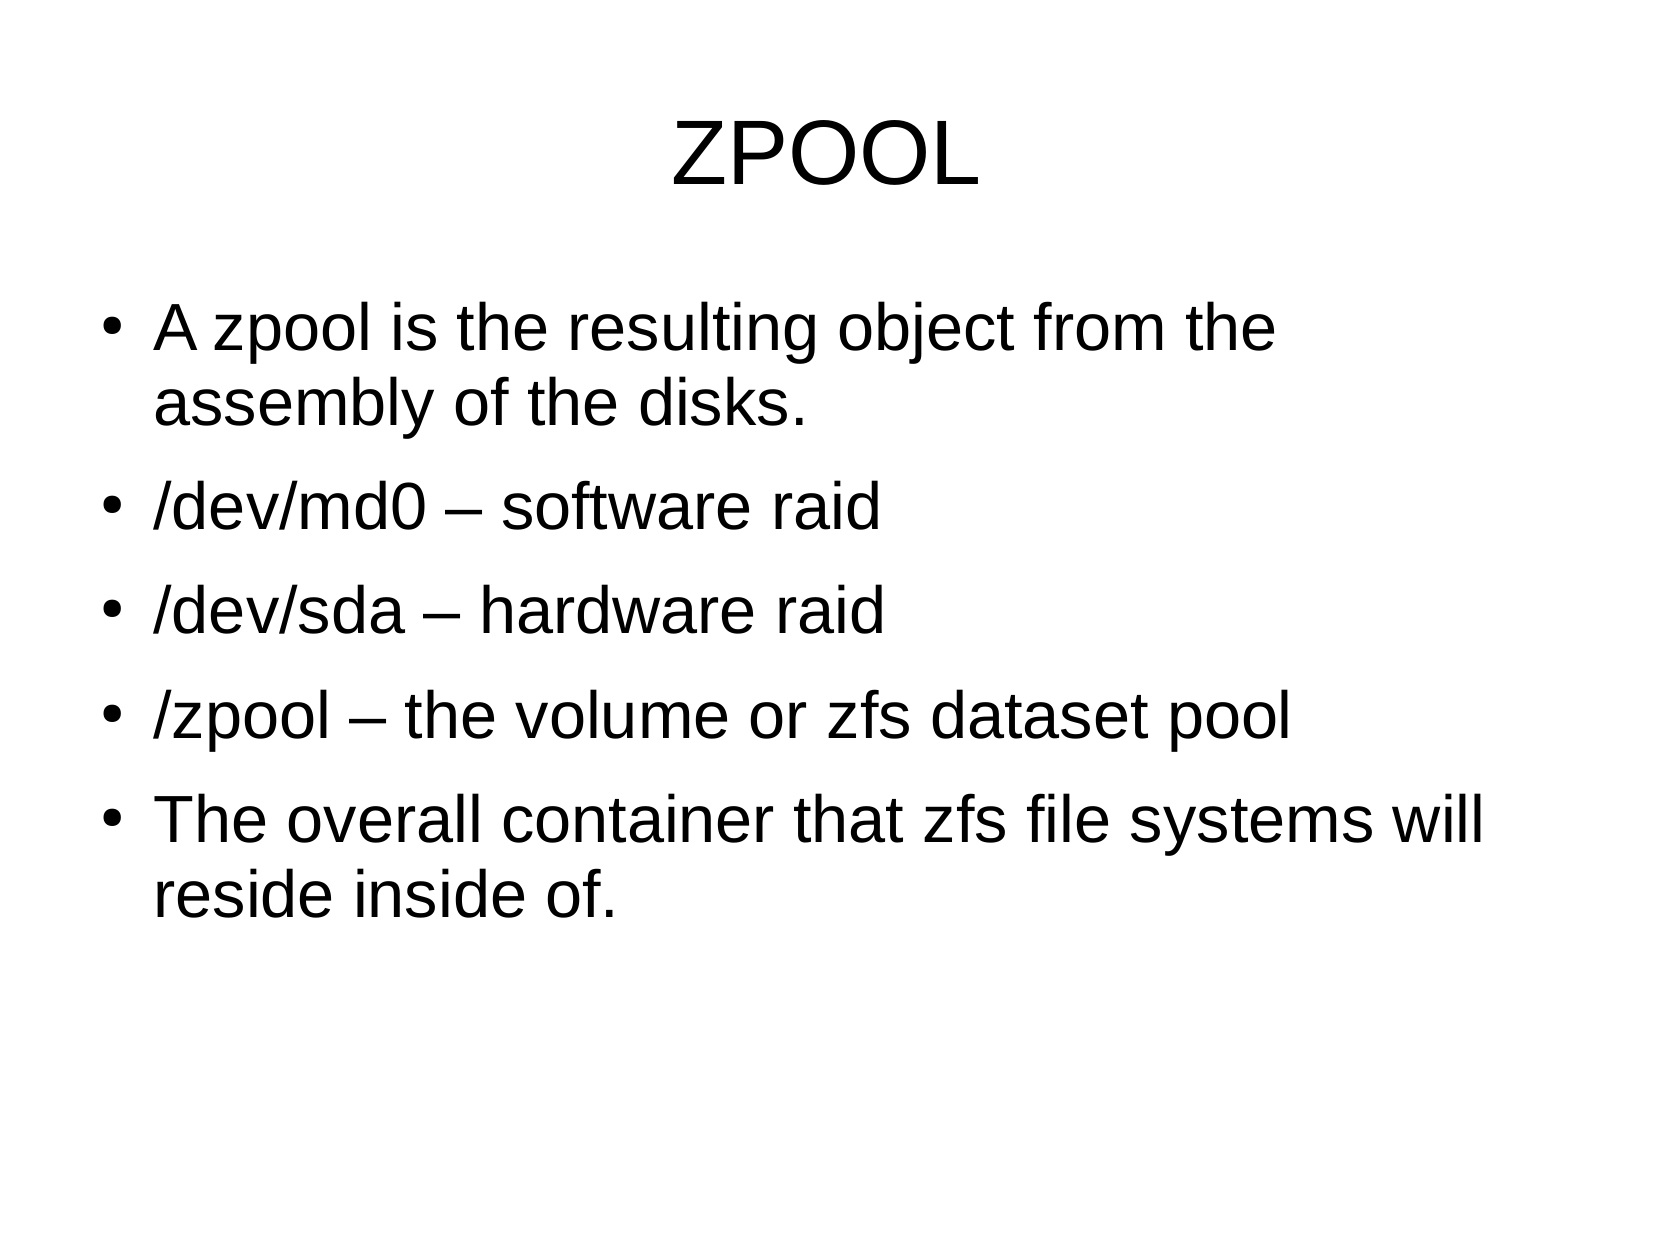

# ZPOOL
A zpool is the resulting object from the assembly of the disks.
/dev/md0 – software raid
/dev/sda – hardware raid
/zpool – the volume or zfs dataset pool
The overall container that zfs file systems will reside inside of.